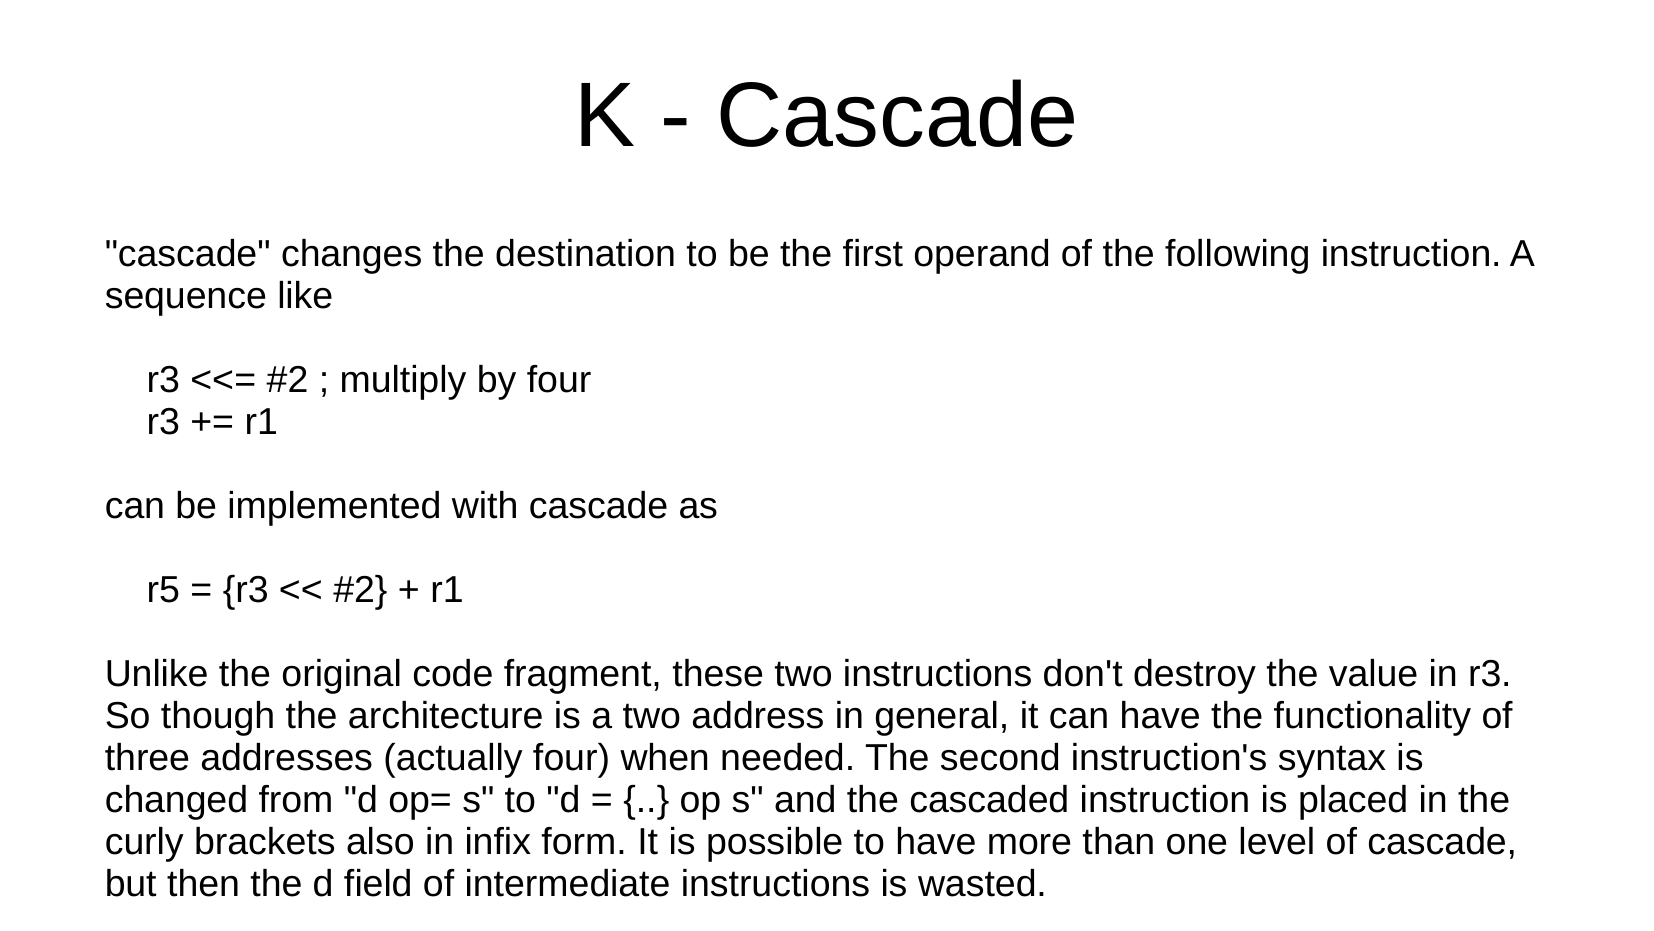

# K - Cascade
"cascade" changes the destination to be the first operand of the following instruction. A sequence like
 r3 <<= #2 ; multiply by four
 r3 += r1
can be implemented with cascade as
 r5 = {r3 << #2} + r1
Unlike the original code fragment, these two instructions don't destroy the value in r3. So though the architecture is a two address in general, it can have the functionality of three addresses (actually four) when needed. The second instruction's syntax is changed from "d op= s" to "d = {..} op s" and the cascaded instruction is placed in the curly brackets also in infix form. It is possible to have more than one level of cascade, but then the d field of intermediate instructions is wasted.